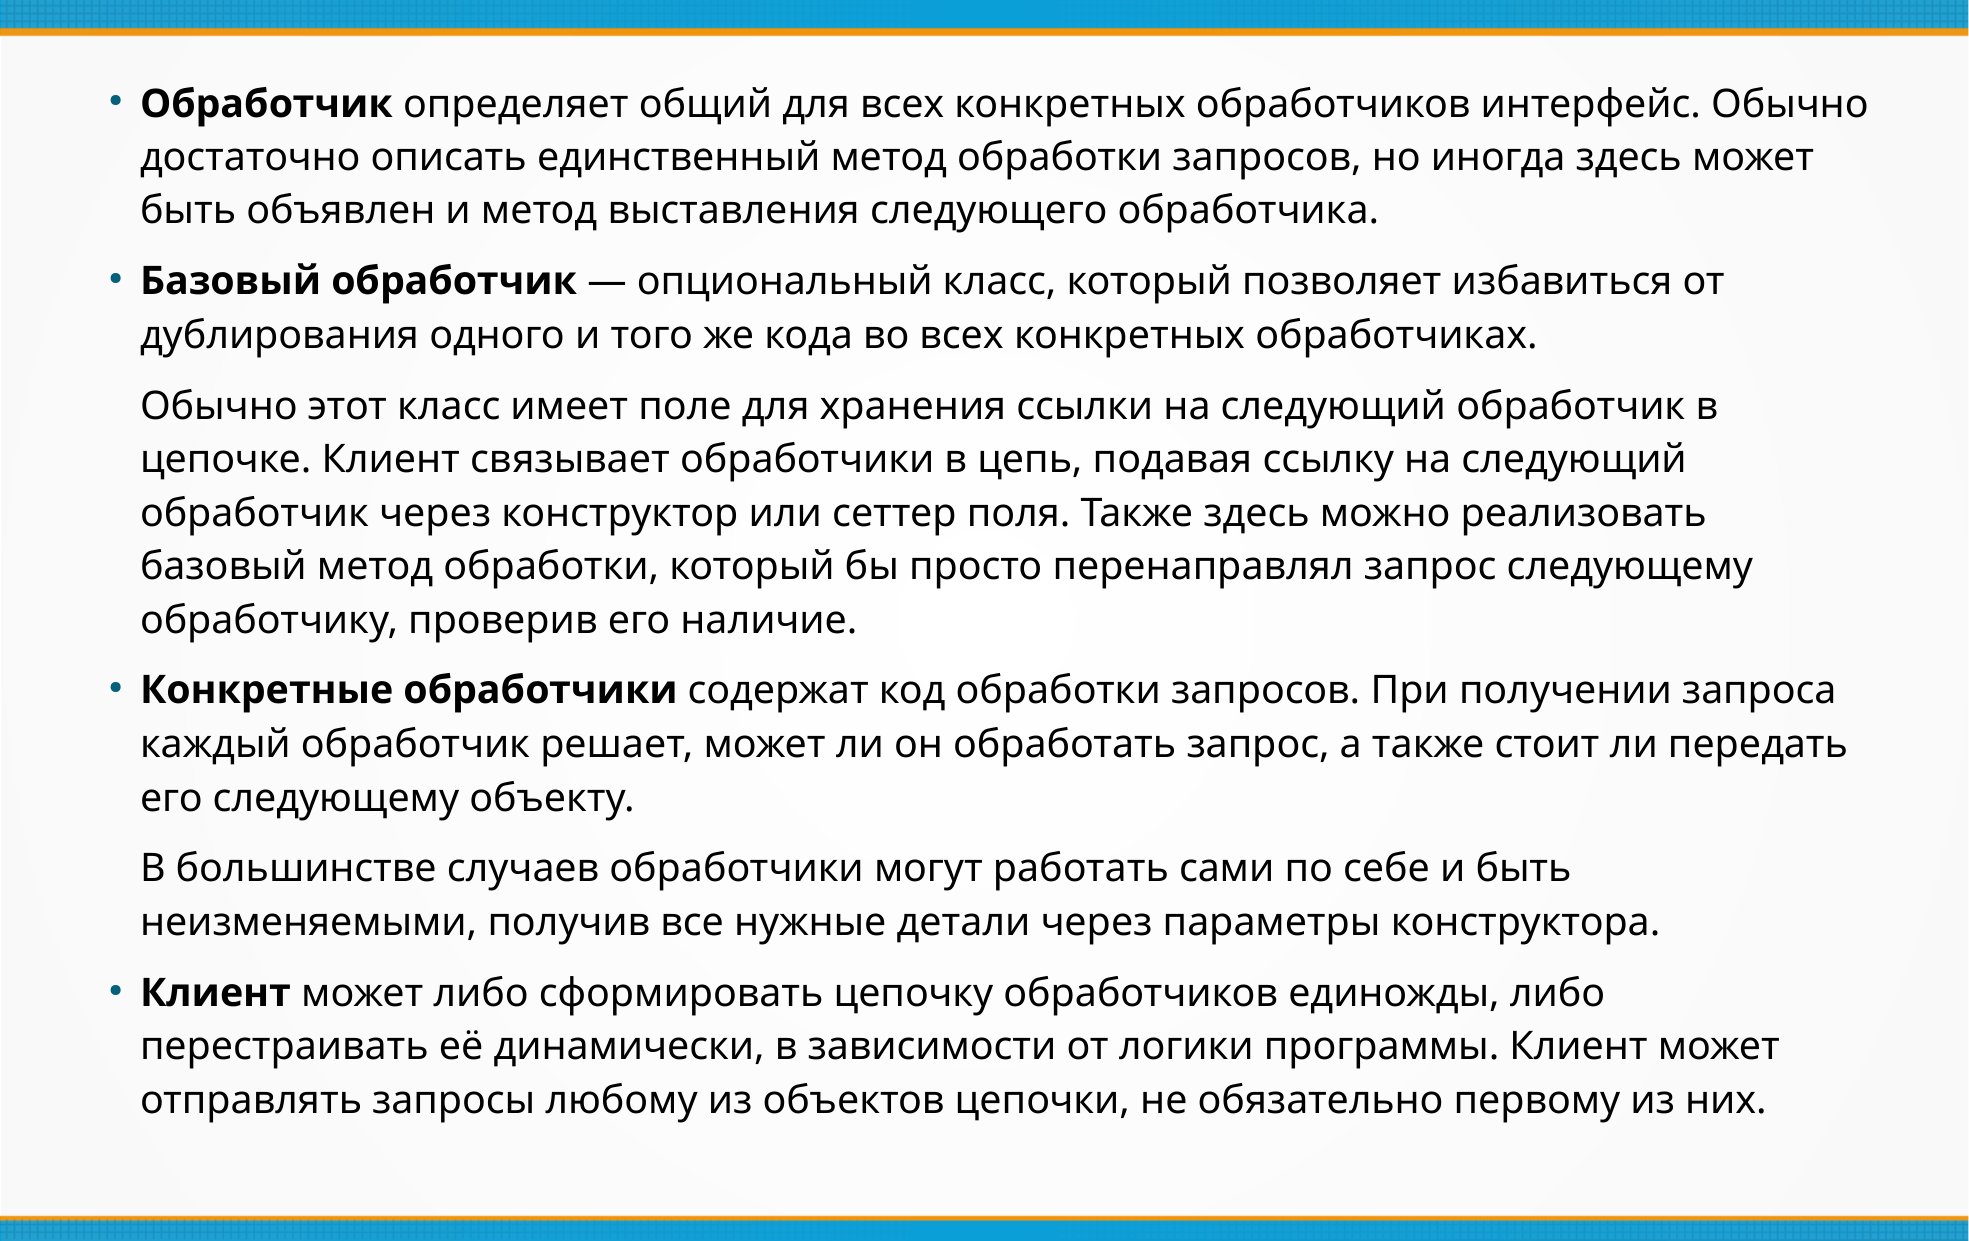

# Обработчик определяет общий для всех конкретных обработчиков интерфейс. Обычно достаточно описать единственный метод обработки запросов, но иногда здесь может быть объявлен и метод выставления следующего обработчика.
Базовый обработчик — опциональный класс, который позволяет избавиться от дублирования одного и того же кода во всех конкретных обработчиках.
Обычно этот класс имеет поле для хранения ссылки на следующий обработчик в цепочке. Клиент связывает обработчики в цепь, подавая ссылку на следующий обработчик через конструктор или сеттер поля. Также здесь можно реализовать базовый метод обработки, который бы просто перенаправлял запрос следующему обработчику, проверив его наличие.
Конкретные обработчики содержат код обработки запросов. При получении запроса каждый обработчик решает, может ли он обработать запрос, а также стоит ли передать его следующему объекту.
В большинстве случаев обработчики могут работать сами по себе и быть неизменяемыми, получив все нужные детали через параметры конструктора.
Клиент может либо сформировать цепочку обработчиков единожды, либо перестраивать её динамически, в зависимости от логики программы. Клиент может отправлять запросы любому из объектов цепочки, не обязательно первому из них.